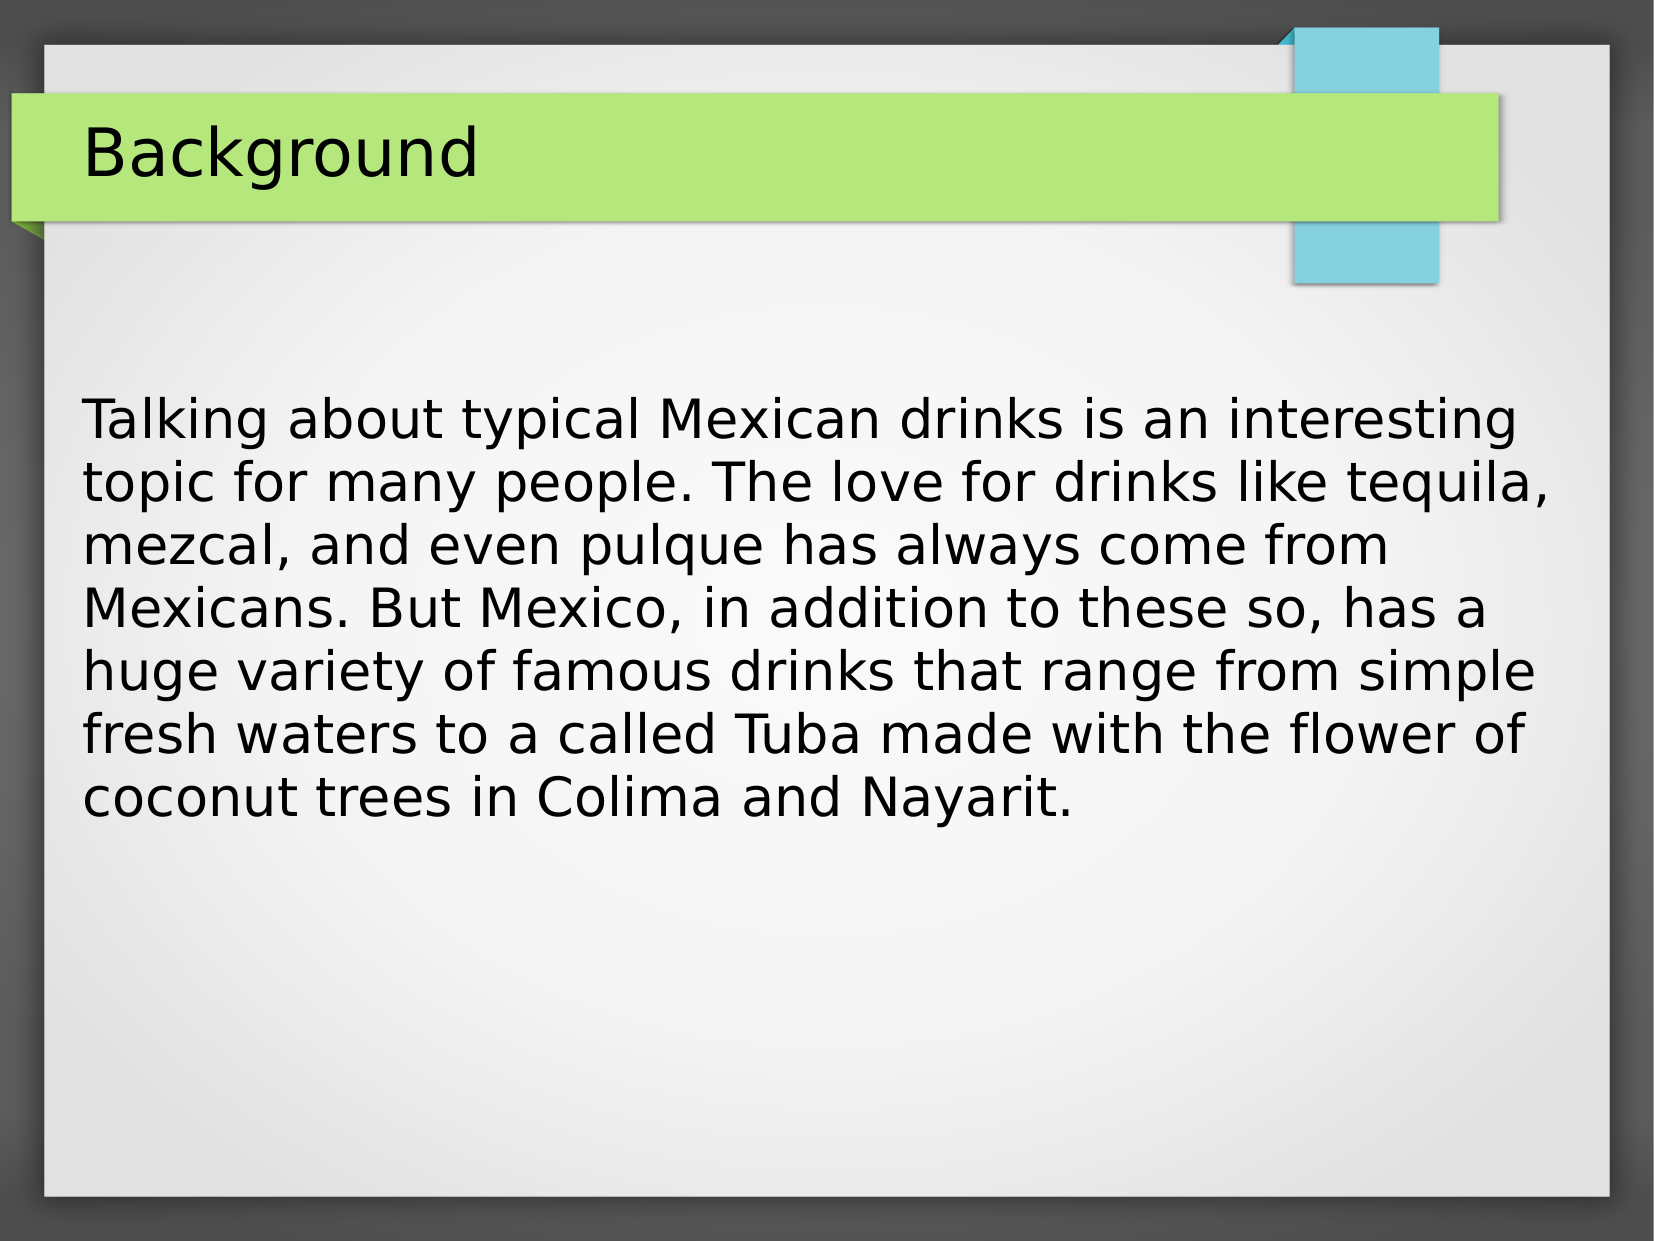

# Background
Talking about typical Mexican drinks is an interesting topic for many people. The love for drinks like tequila, mezcal, and even pulque has always come from Mexicans. But Mexico, in addition to these so, has a huge variety of famous drinks that range from simple fresh waters to a called Tuba made with the flower of coconut trees in Colima and Nayarit.